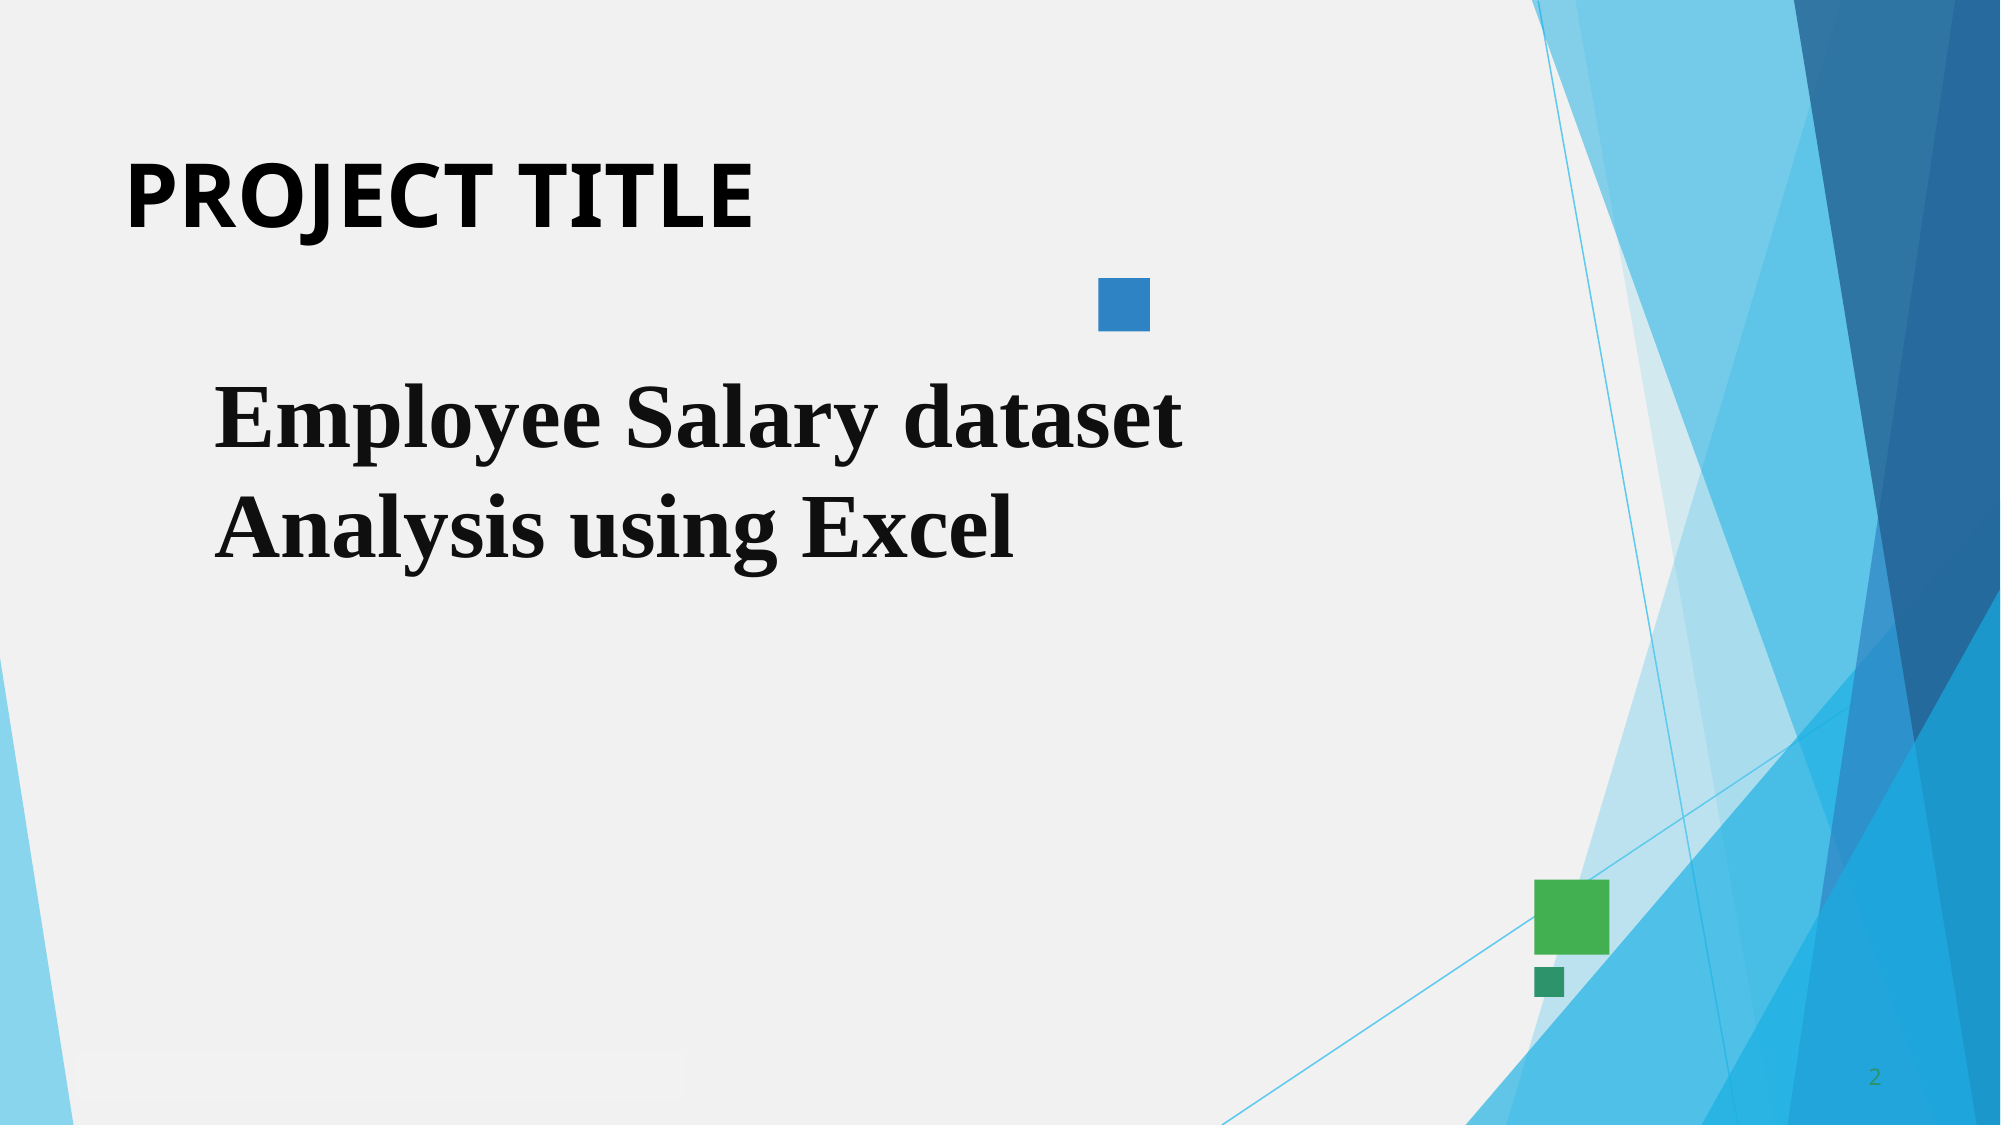

# PROJECT TITLE
Employee Salary dataset
Analysis using Excel